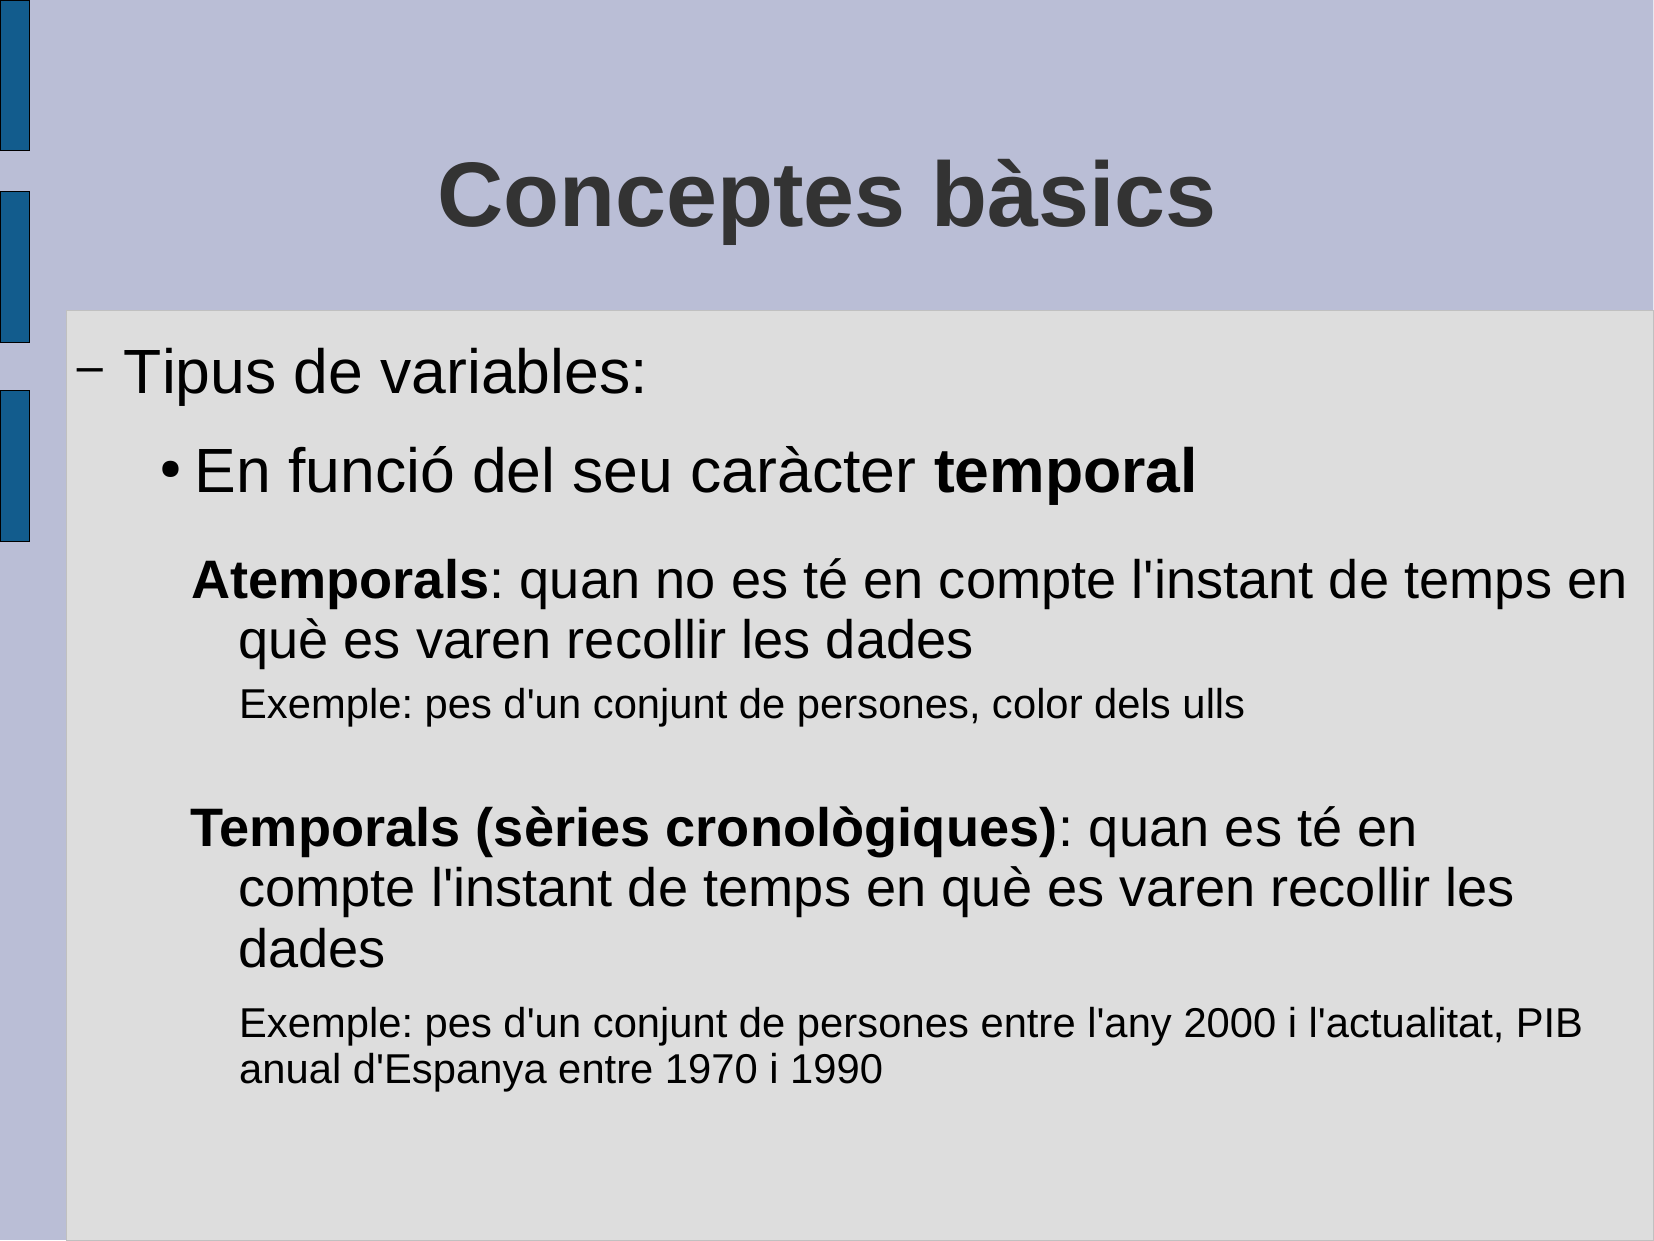

# Conceptes bàsics
Tipus de variables:
En funció del seu caràcter temporal
Atemporals: quan no es té en compte l'instant de temps en què es varen recollir les dades
Exemple: pes d'un conjunt de persones, color dels ulls
Temporals (sèries cronològiques): quan es té en compte l'instant de temps en què es varen recollir les dades
Exemple: pes d'un conjunt de persones entre l'any 2000 i l'actualitat, PIB anual d'Espanya entre 1970 i 1990